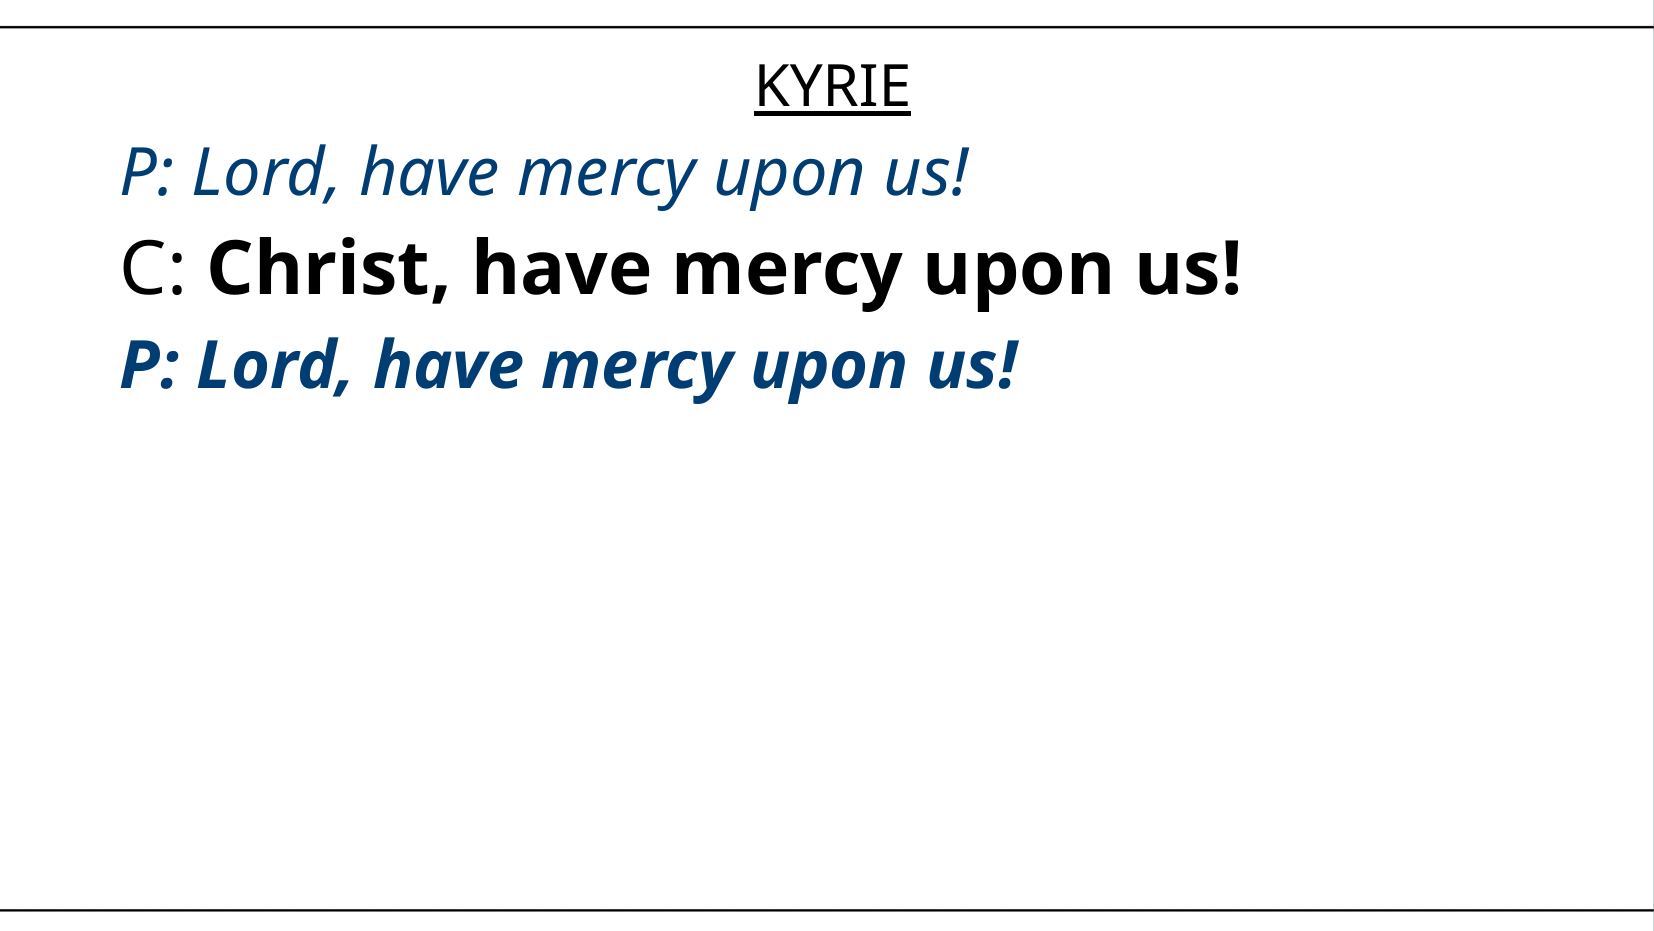

KYRIE
P: Lord, have mercy upon us!
C: Christ, have mercy upon us!
P: Lord, have mercy upon us!